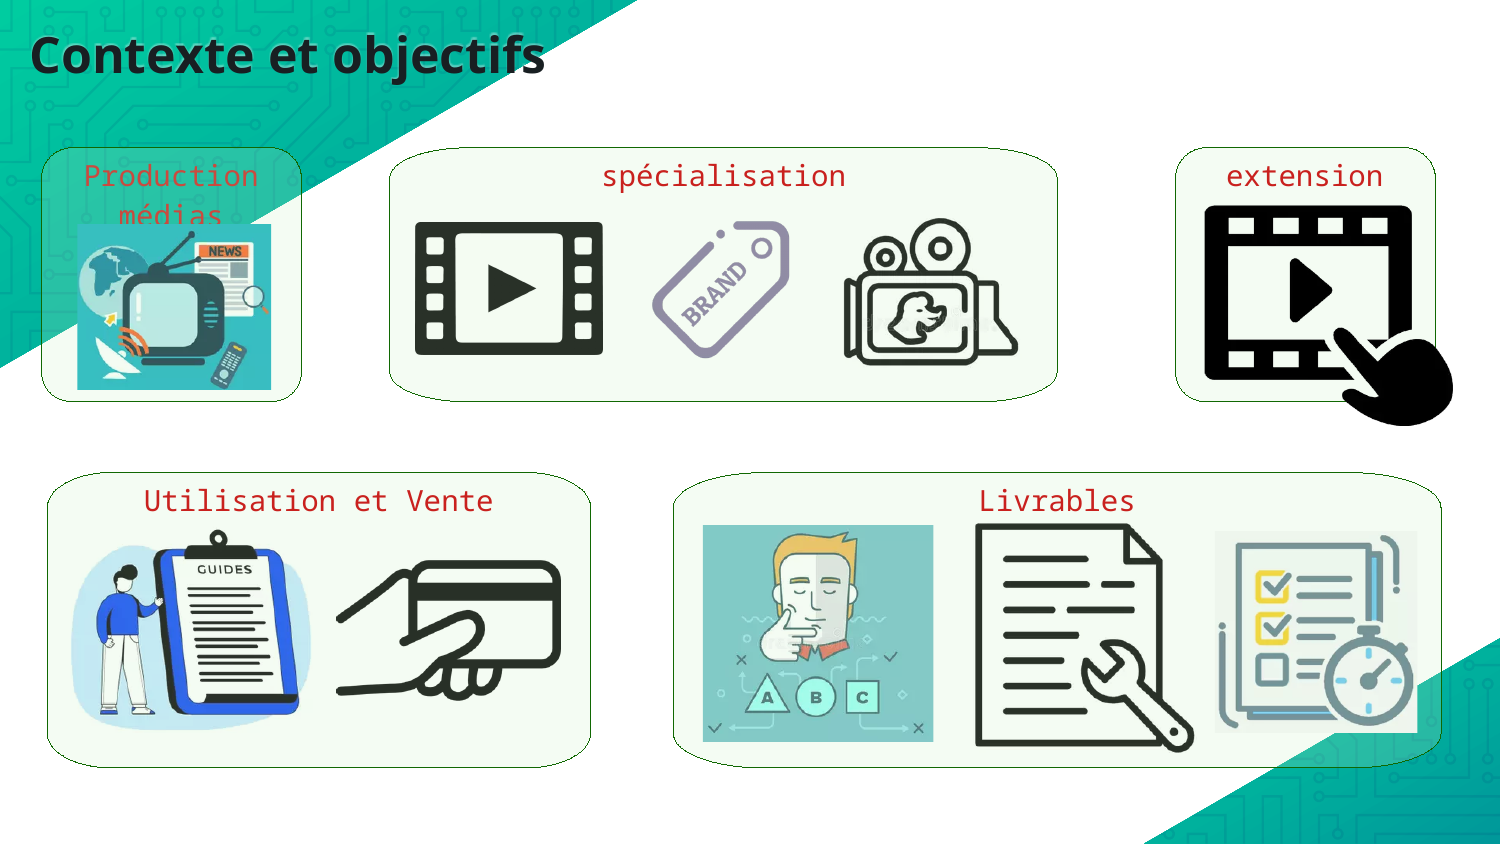

# Contexte et objectifs
Production médias
extension
spécialisation
Utilisation et Vente
Livrables